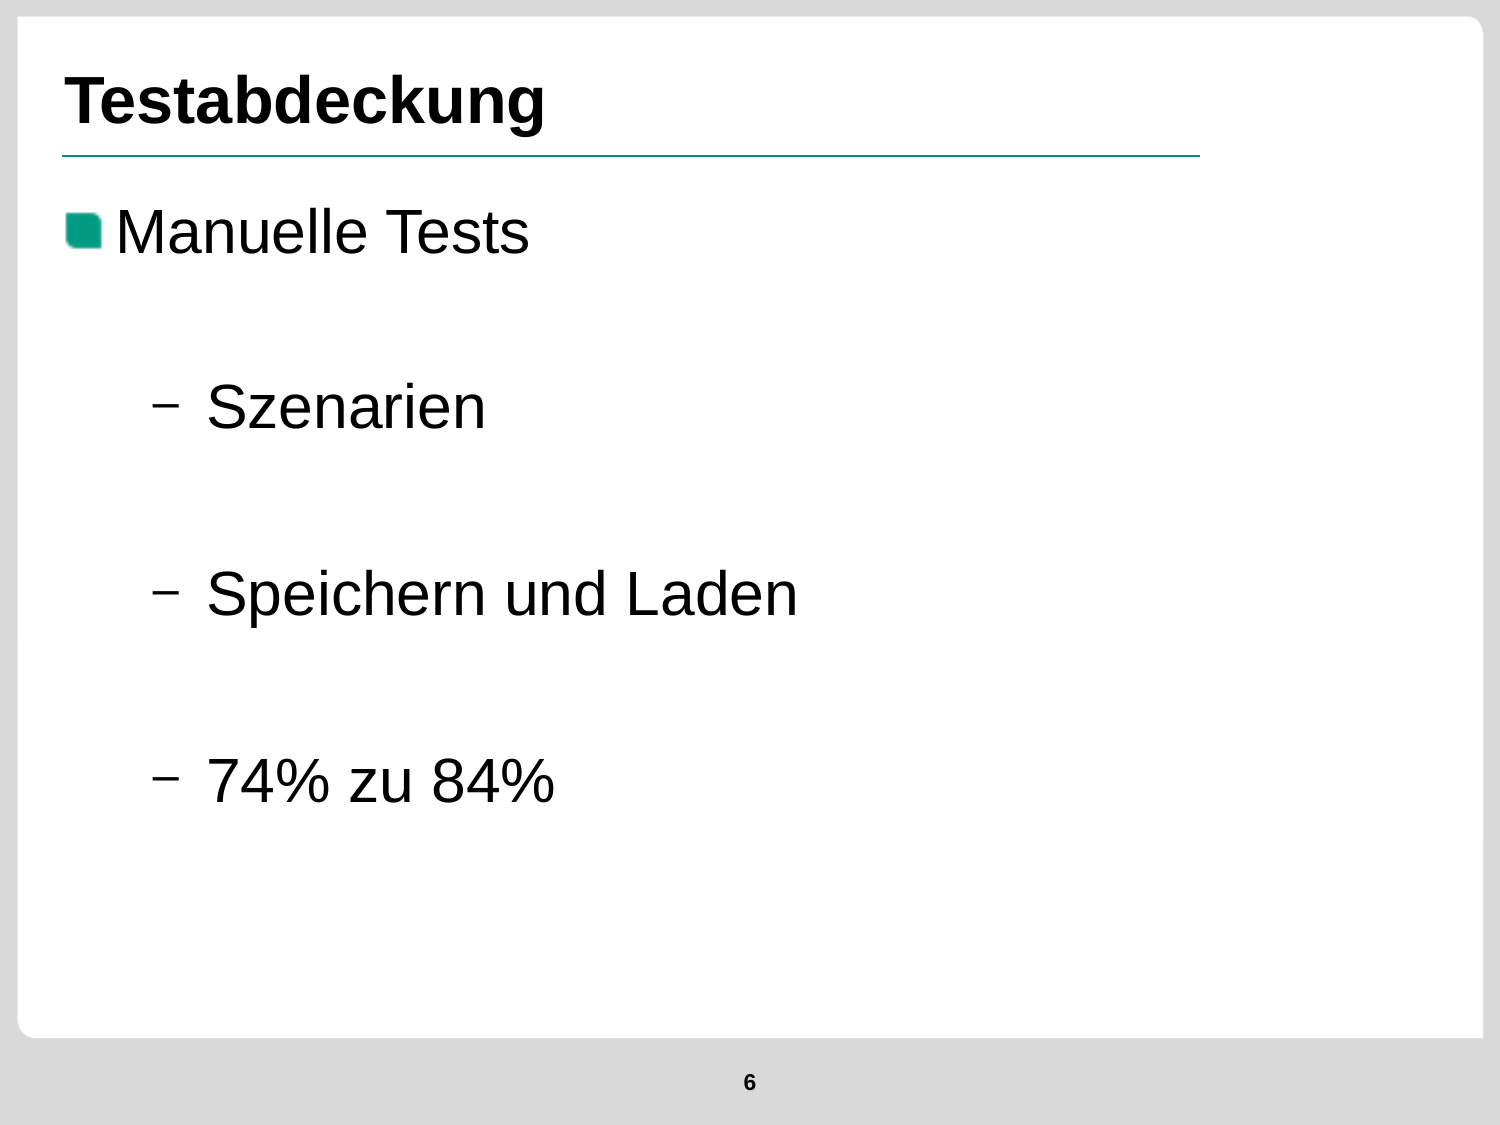

# Testabdeckung
Manuelle Tests
Szenarien
Speichern und Laden
74% zu 84%